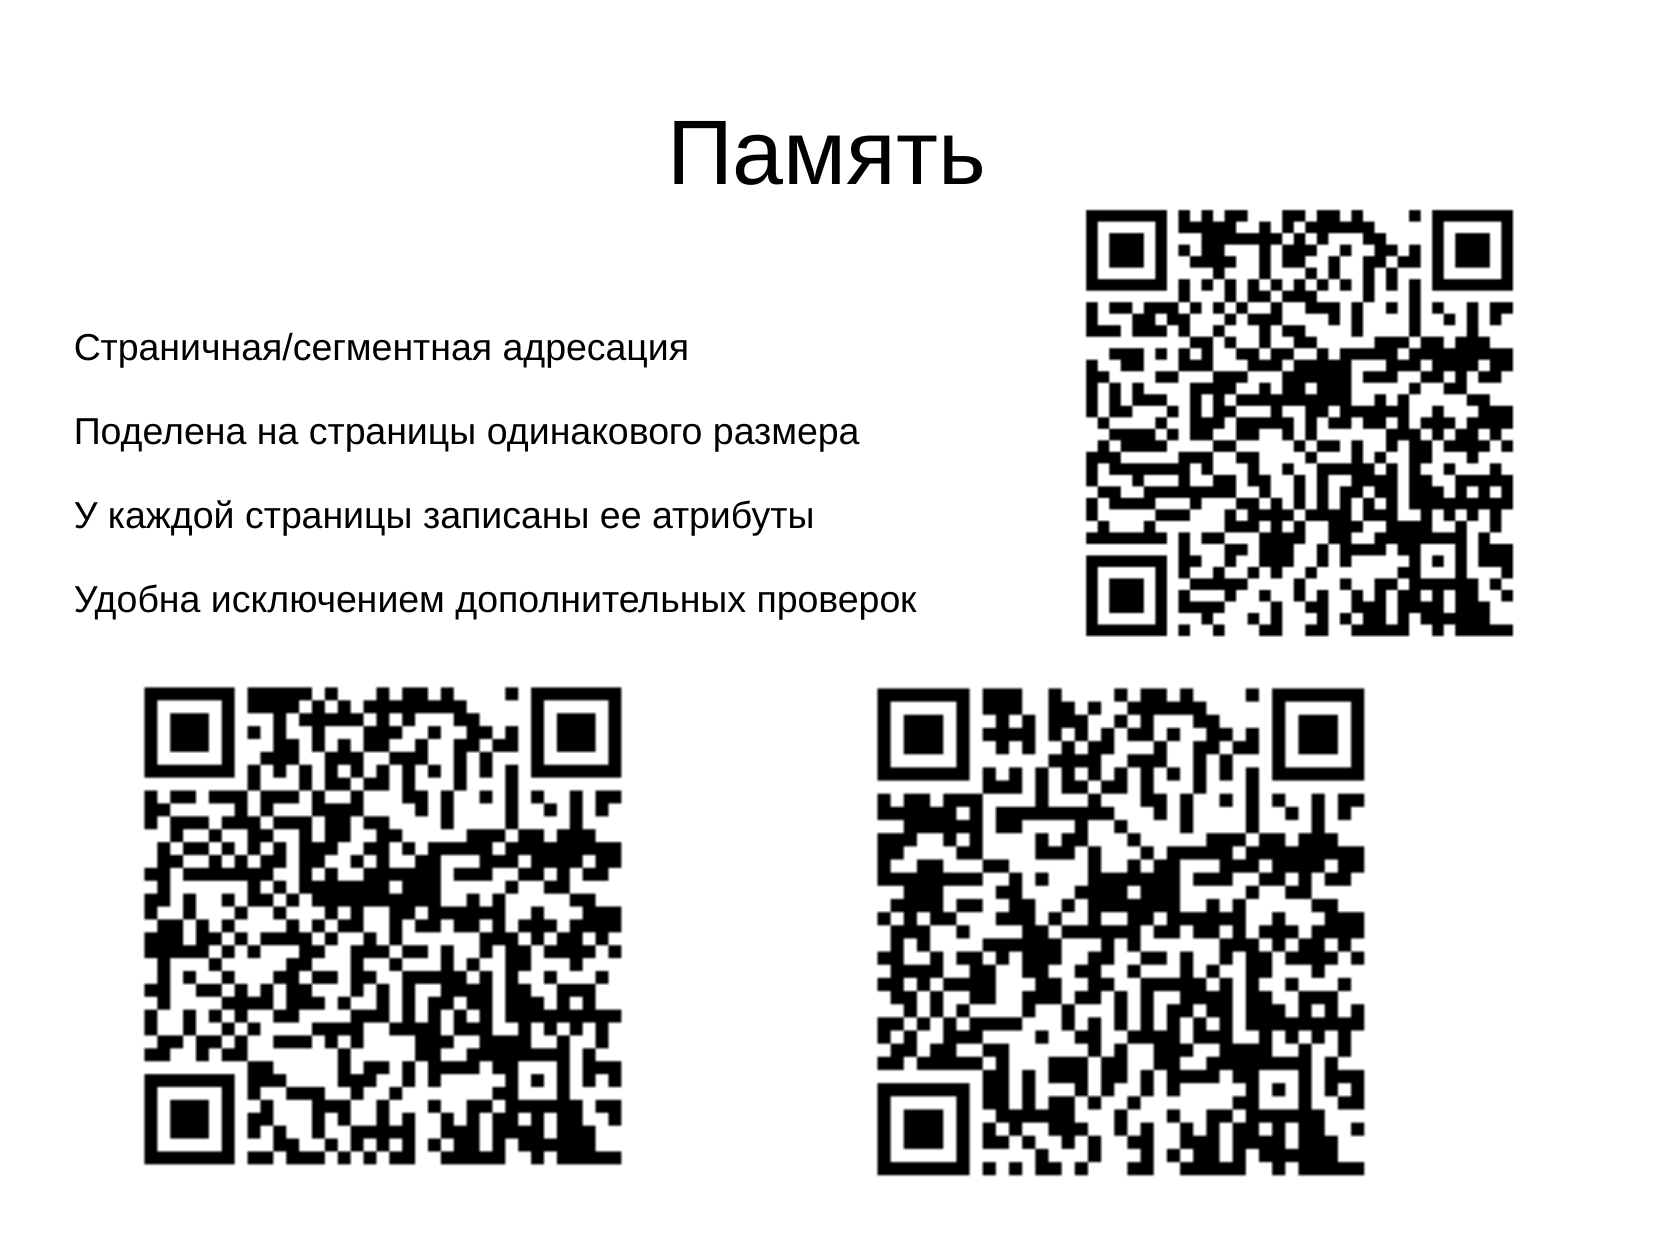

# Память
Страничная/сегментная адресация
Поделена на страницы одинакового размера
У каждой страницы записаны ее атрибуты
Удобна исключением дополнительных проверок